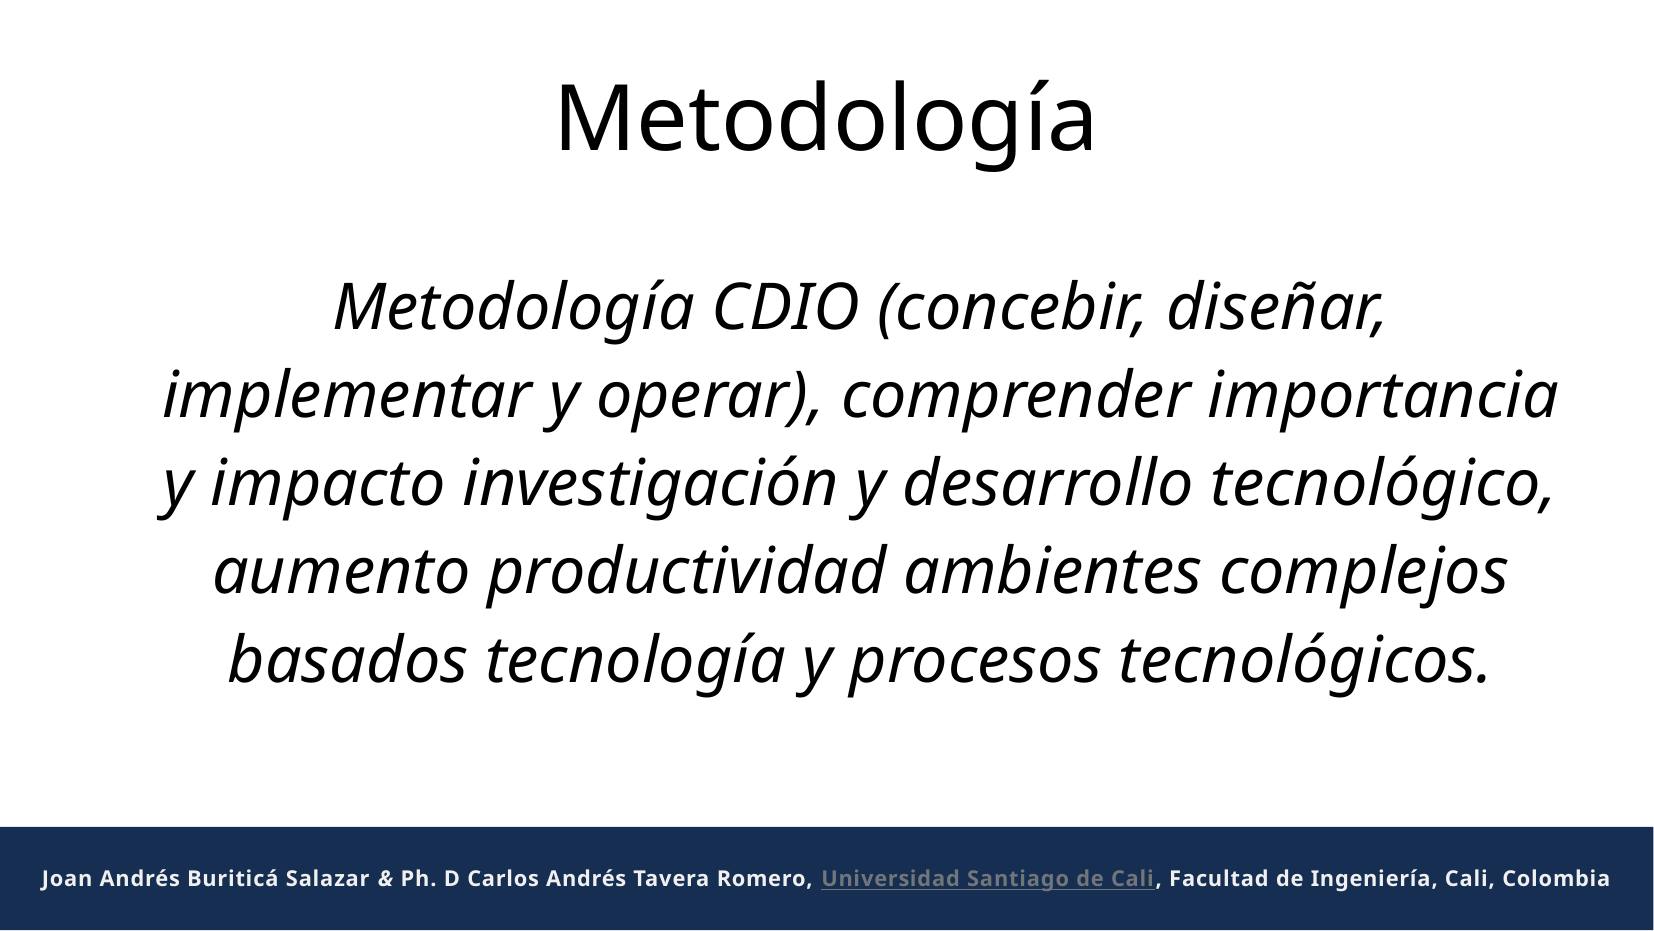

# Metodología
Metodología CDIO (concebir, diseñar, implementar y operar), comprender importancia y impacto investigación y desarrollo tecnológico, aumento productividad ambientes complejos basados tecnología y procesos tecnológicos.